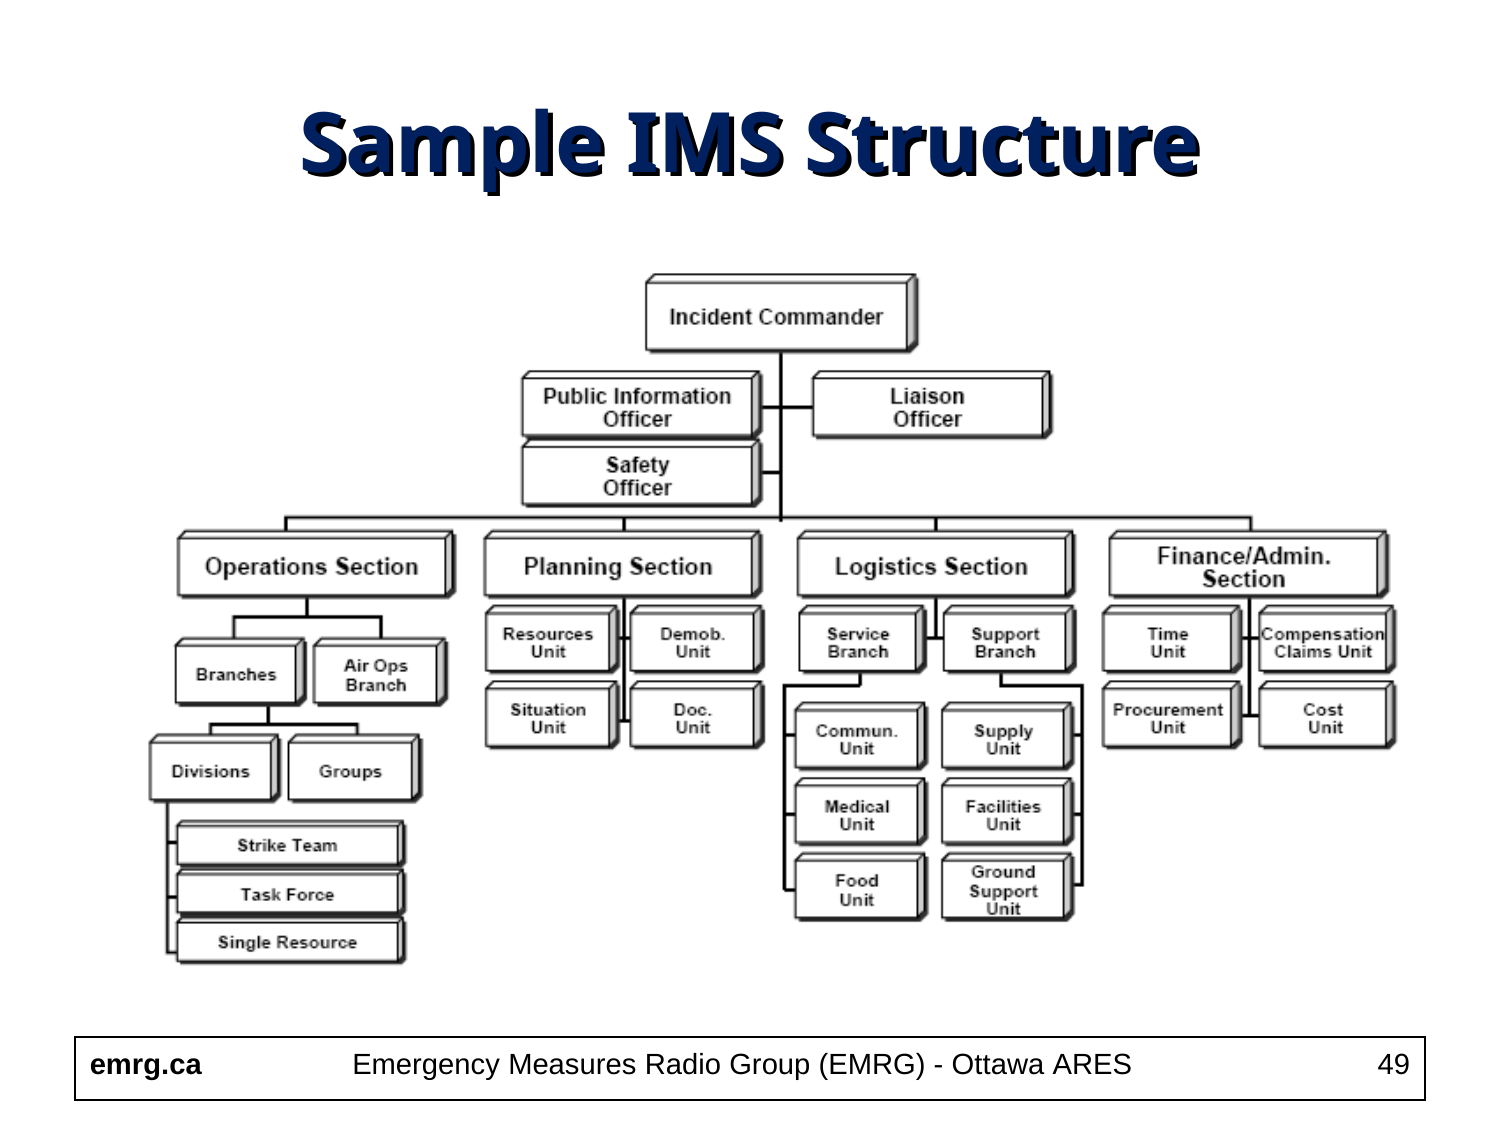

# Sample IMS Structure
Emergency Measures Radio Group (EMRG) - Ottawa ARES